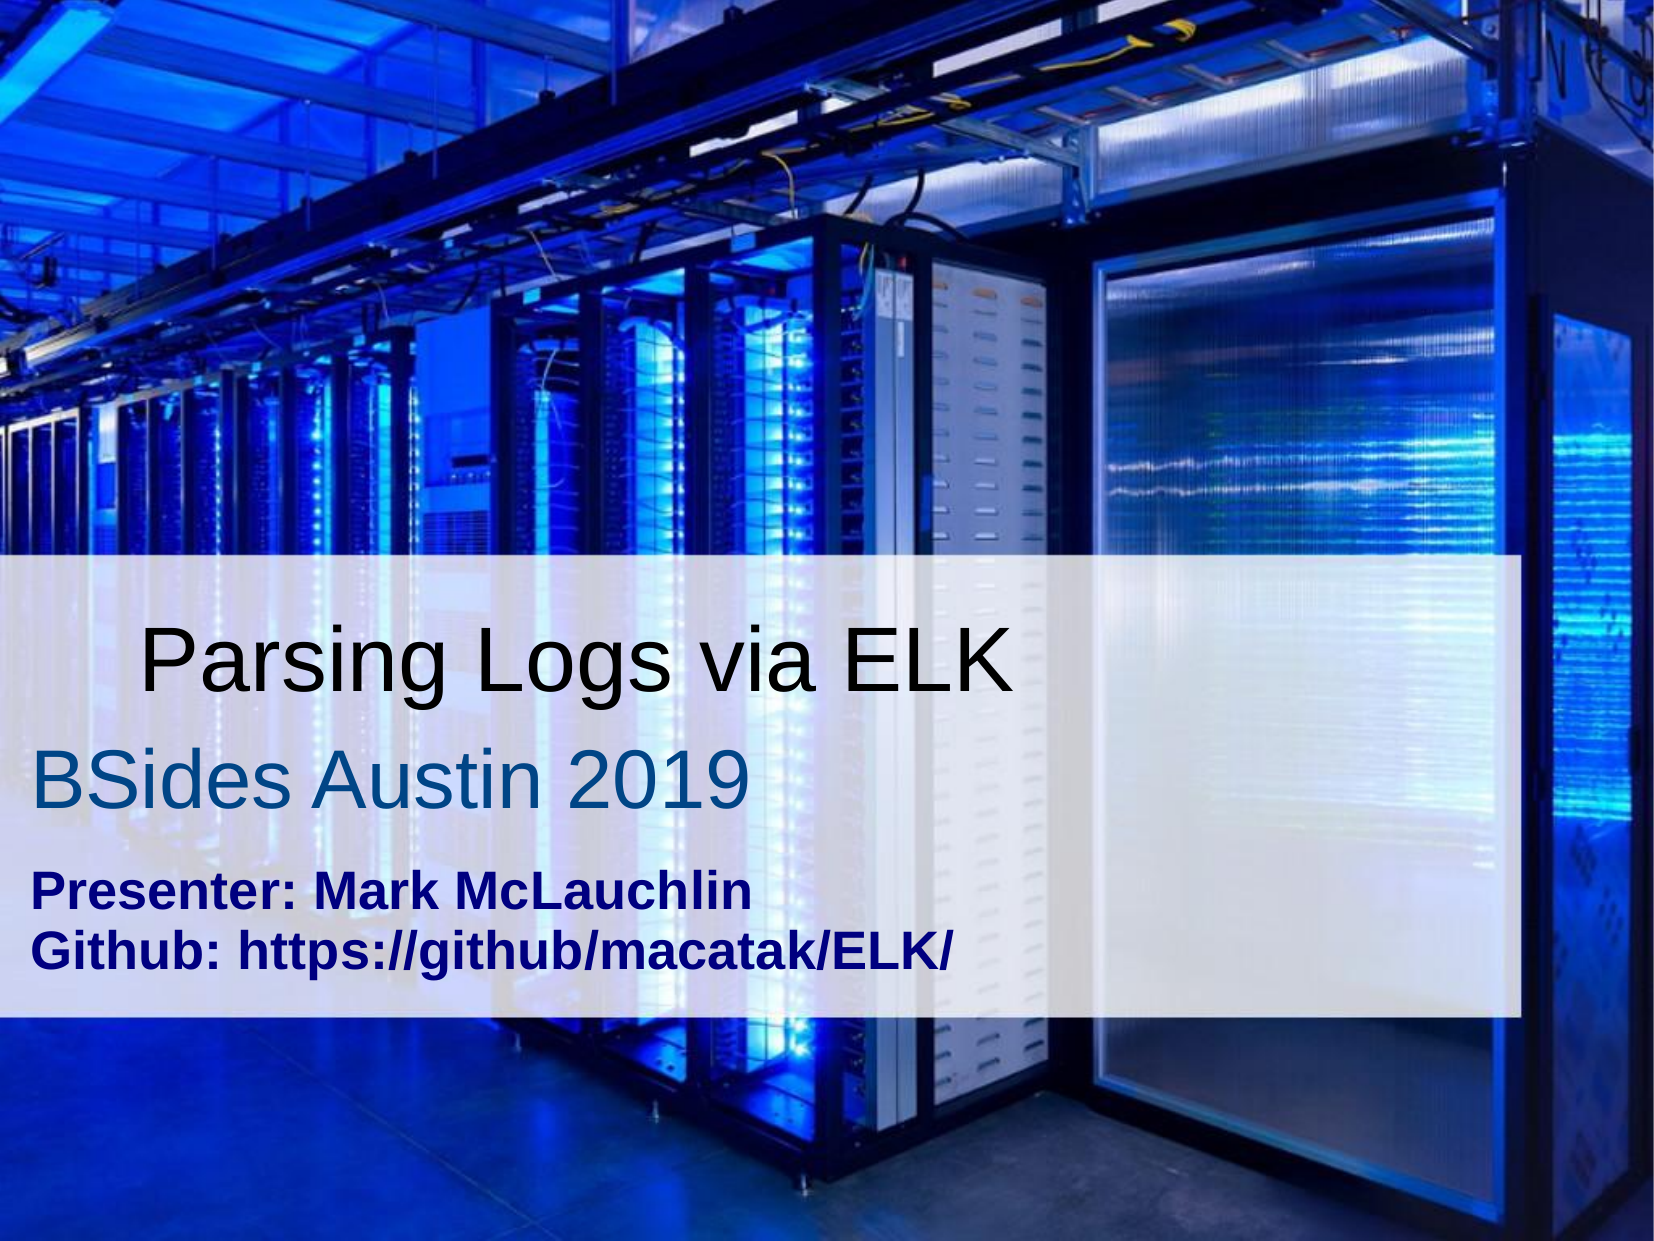

BSides Austin 2019
# Parsing Logs via ELK
Presenter: Mark McLauchlin
Github: https://github/macatak/ELK/